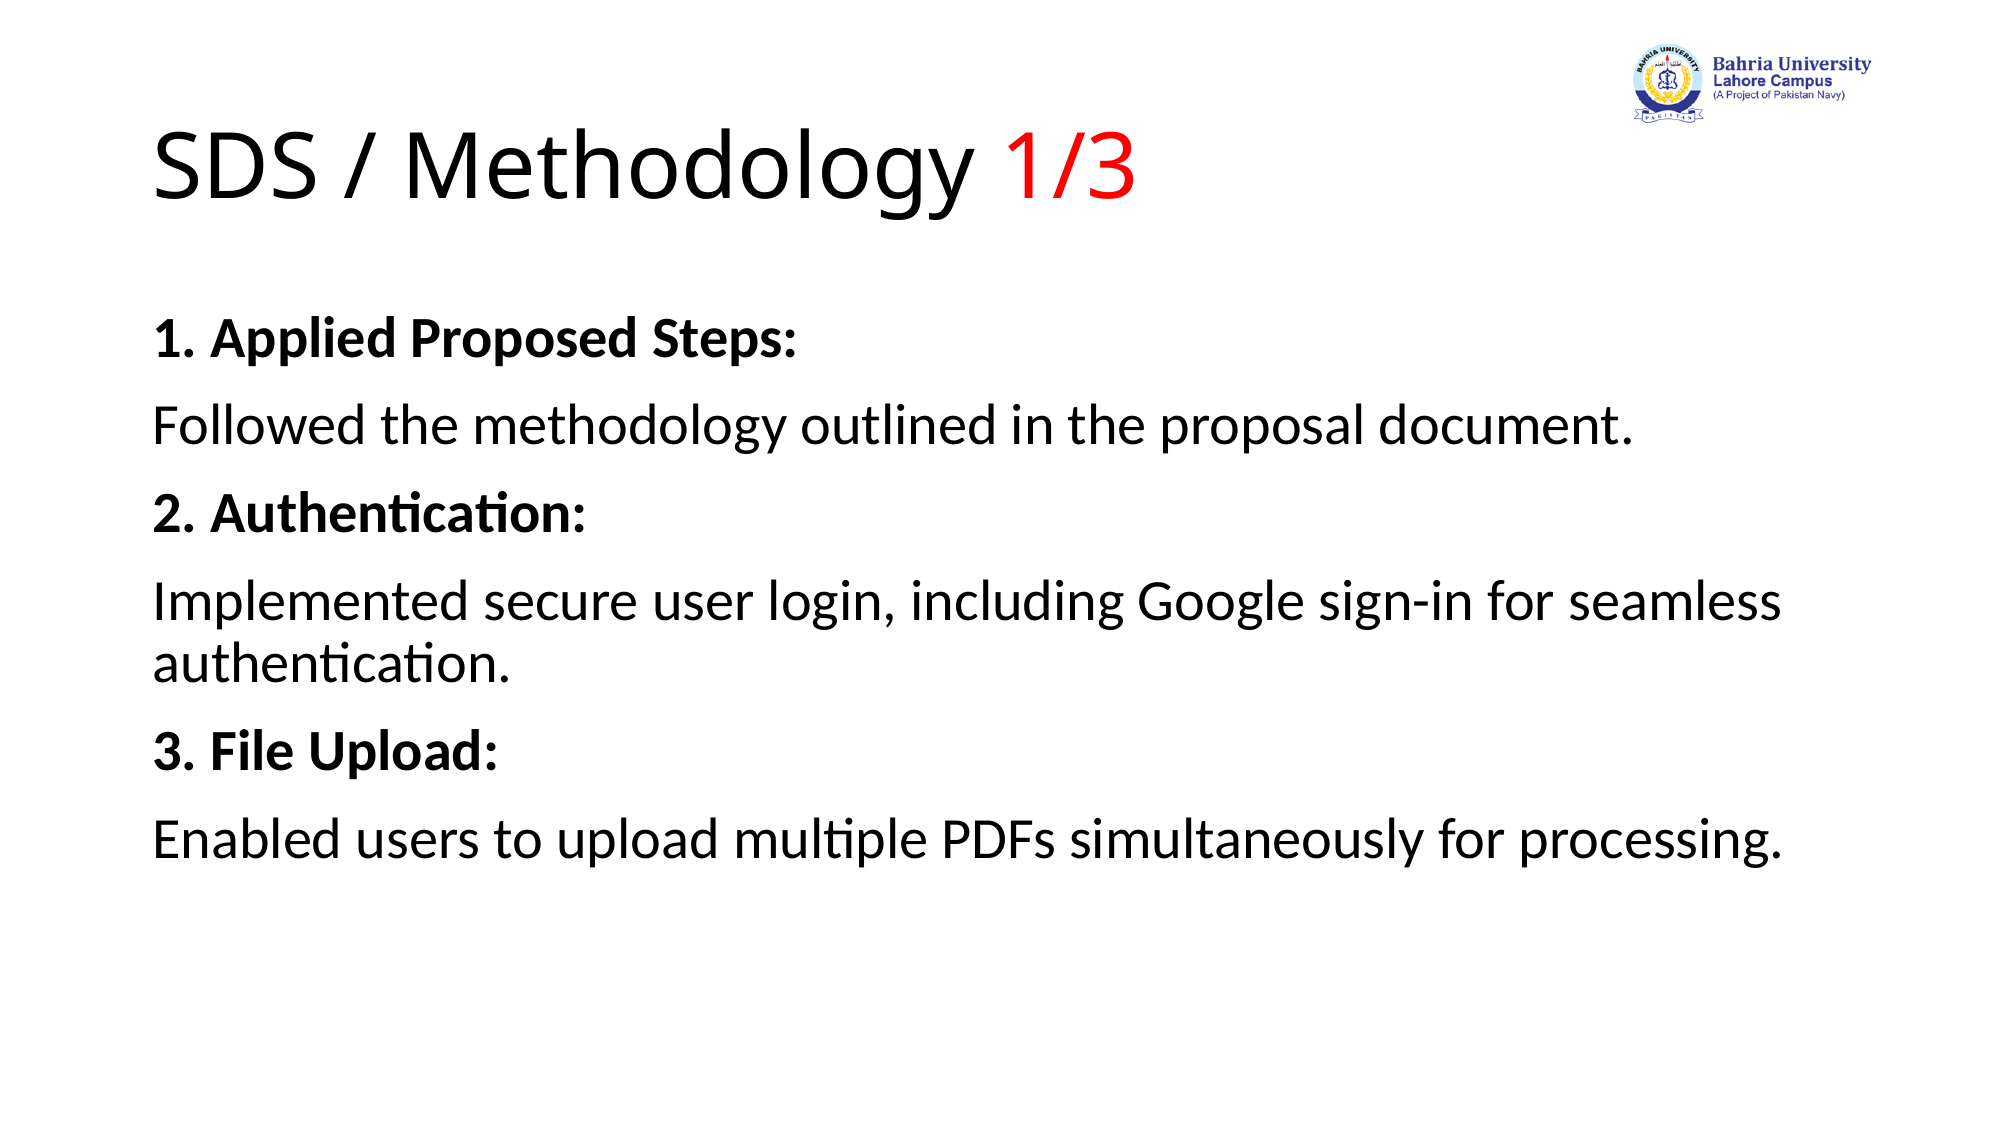

# SDS / Methodology 1/3
1. Applied Proposed Steps:
Followed the methodology outlined in the proposal document.
2. Authentication:
Implemented secure user login, including Google sign-in for seamless authentication.
3. File Upload:
Enabled users to upload multiple PDFs simultaneously for processing.